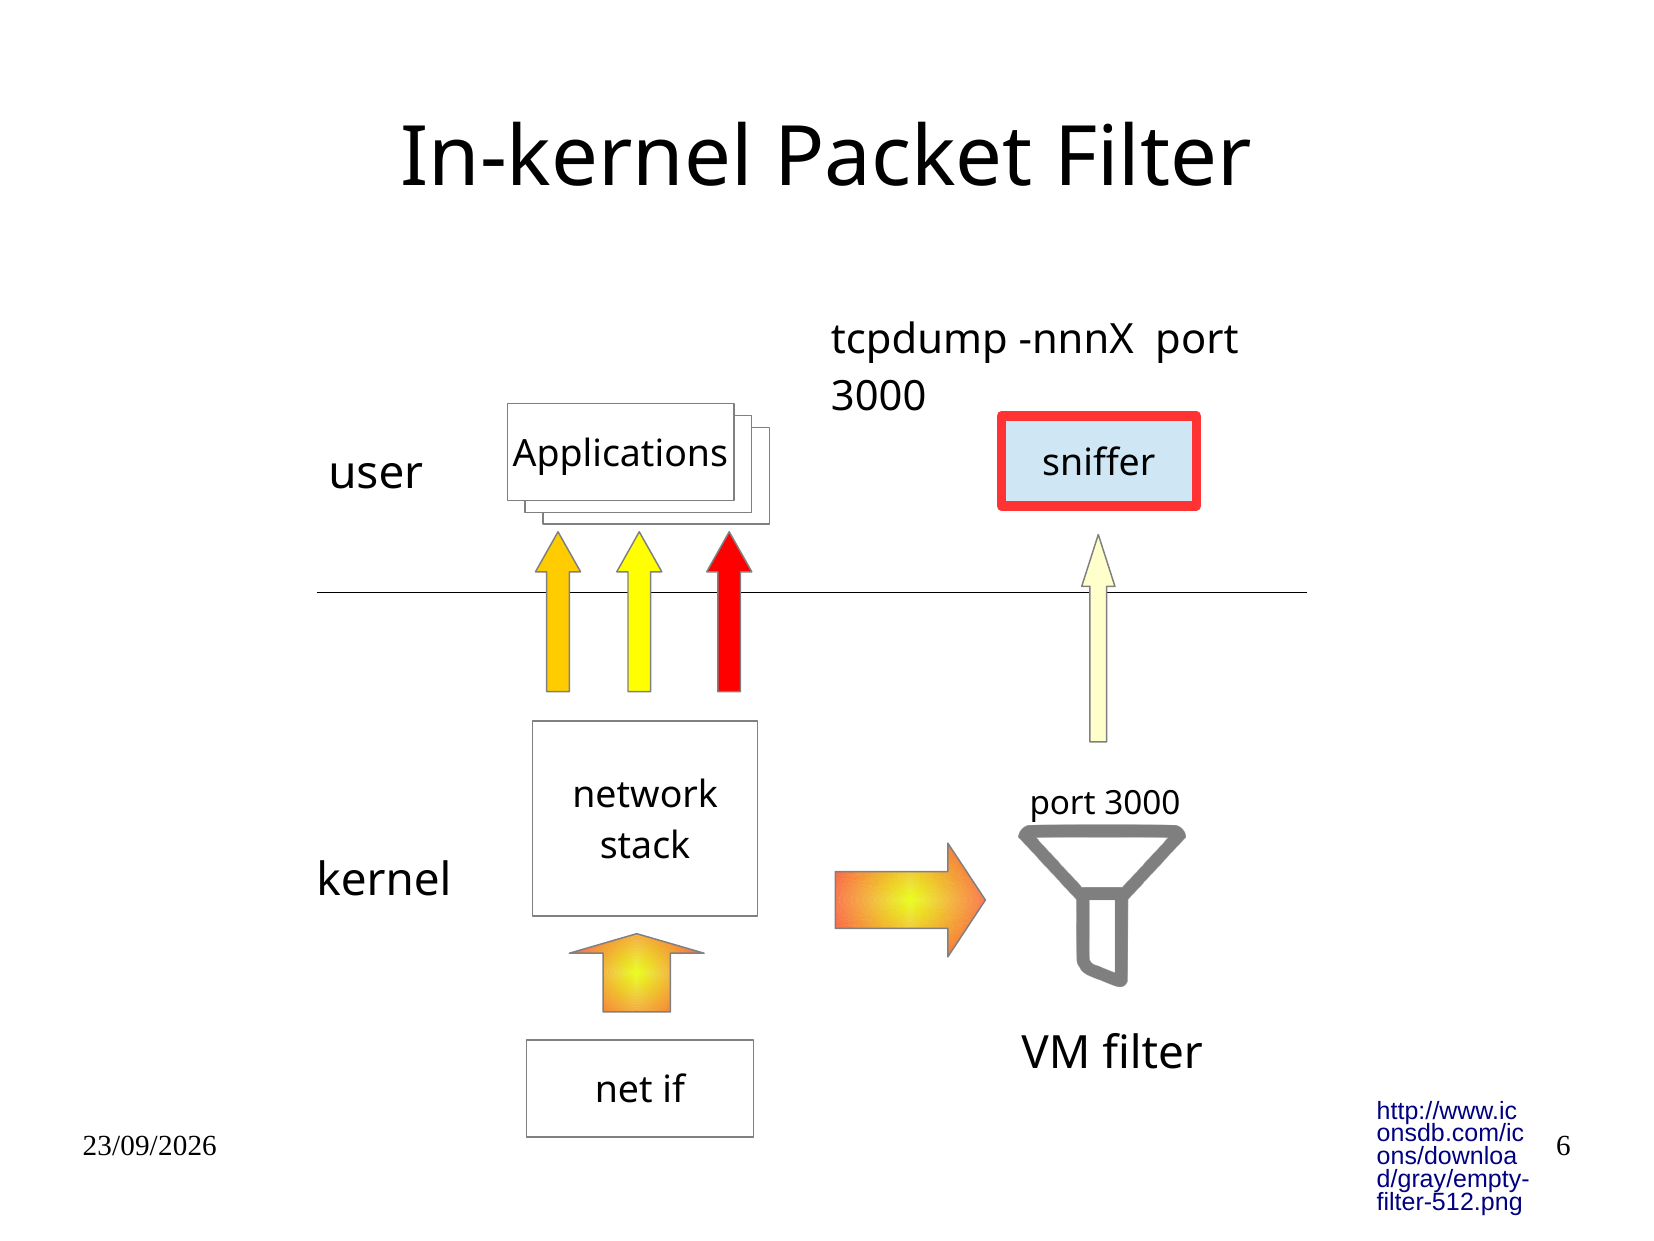

# In-kernel Packet Filter
tcpdump -nnnX port 3000
Applications
sniffer
user
network
stack
port 3000
kernel
VM filter
net if
http://www.iconsdb.com/icons/download/gray/empty-filter-512.png
6